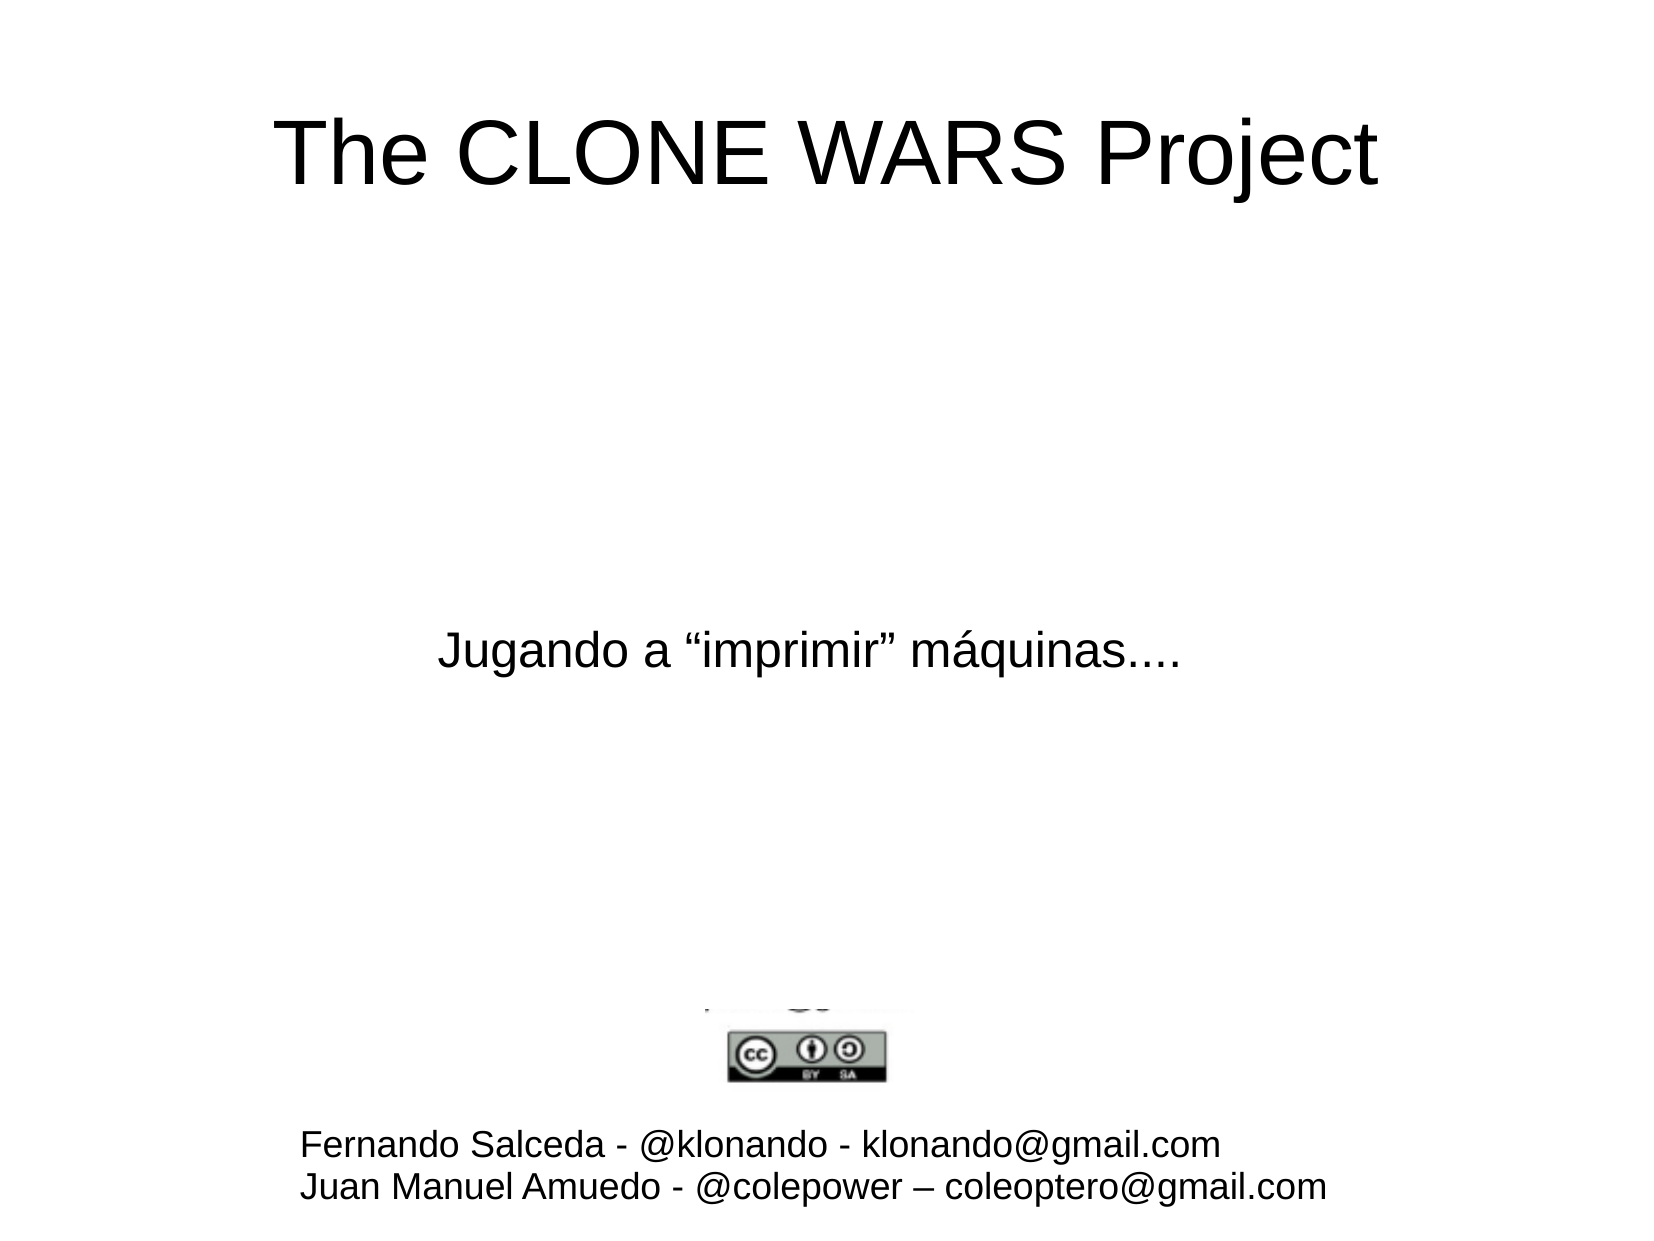

# The CLONE WARS Project
Jugando a “imprimir” máquinas....
Fernando Salceda - @klonando - klonando@gmail.com
Juan Manuel Amuedo - @colepower – coleoptero@gmail.com